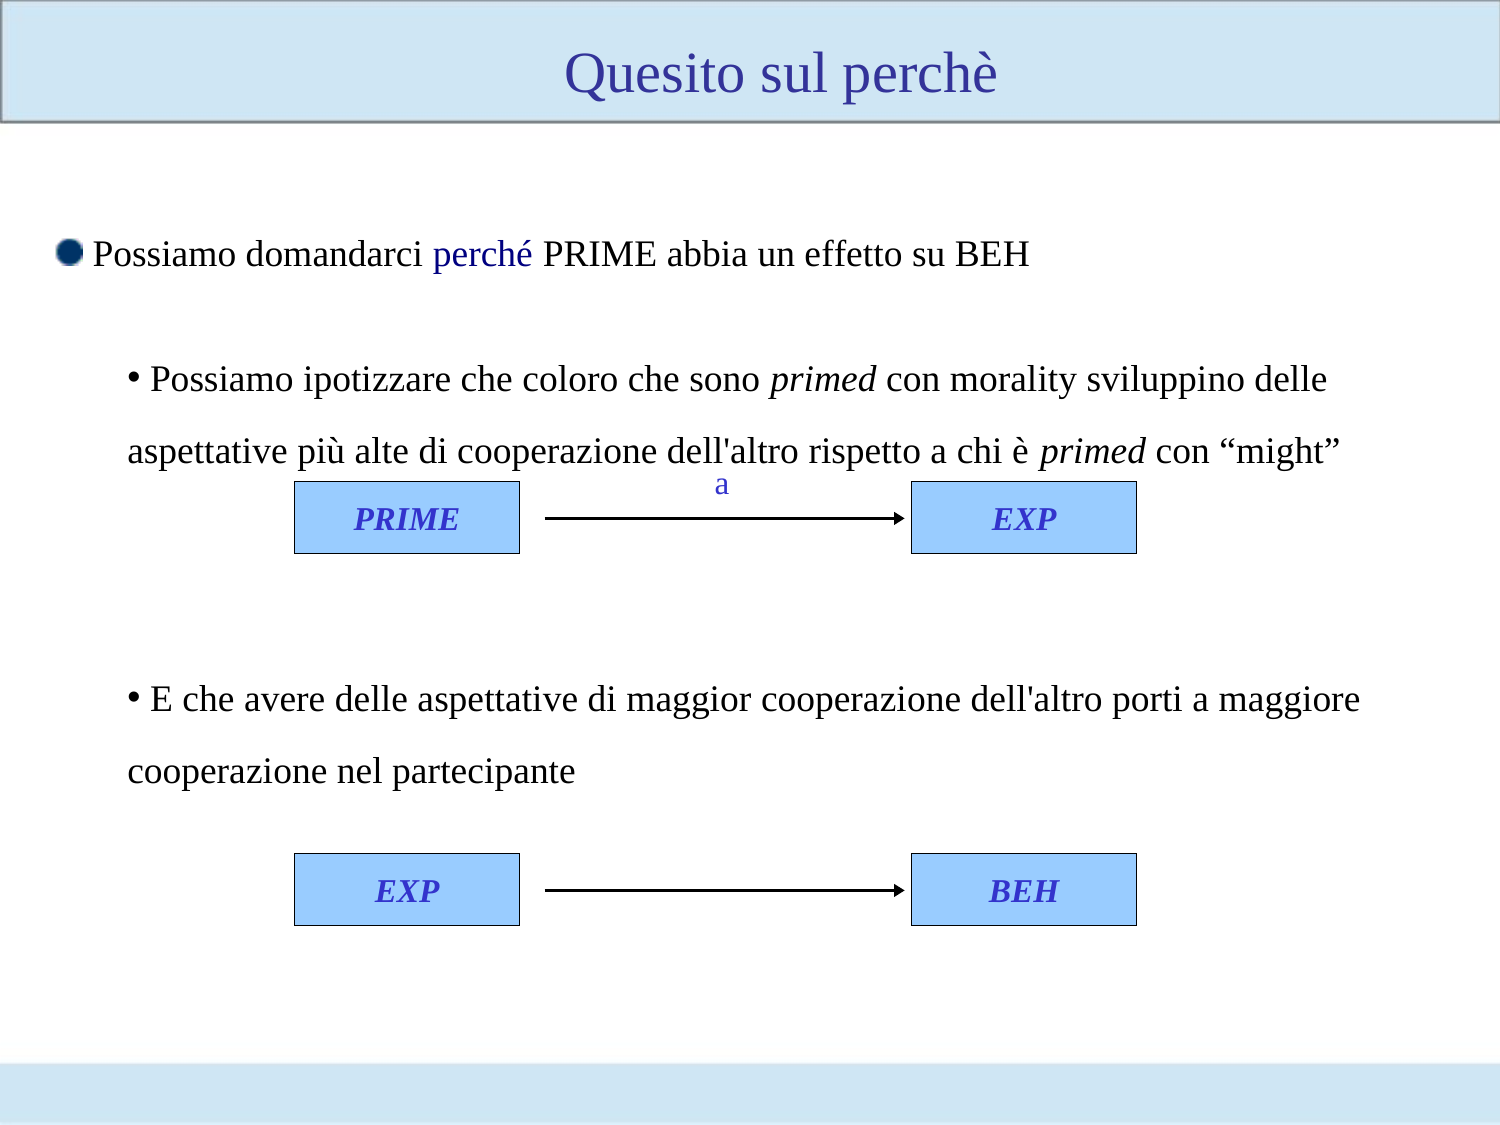

# Quesito sul perchè
 Possiamo domandarci perché PRIME abbia un effetto su BEH
 Possiamo ipotizzare che coloro che sono primed con morality sviluppino delle aspettative più alte di cooperazione dell'altro rispetto a chi è primed con “might”
 E che avere delle aspettative di maggior cooperazione dell'altro porti a maggiore cooperazione nel partecipante
a
PRIME
EXP
EXP
BEH